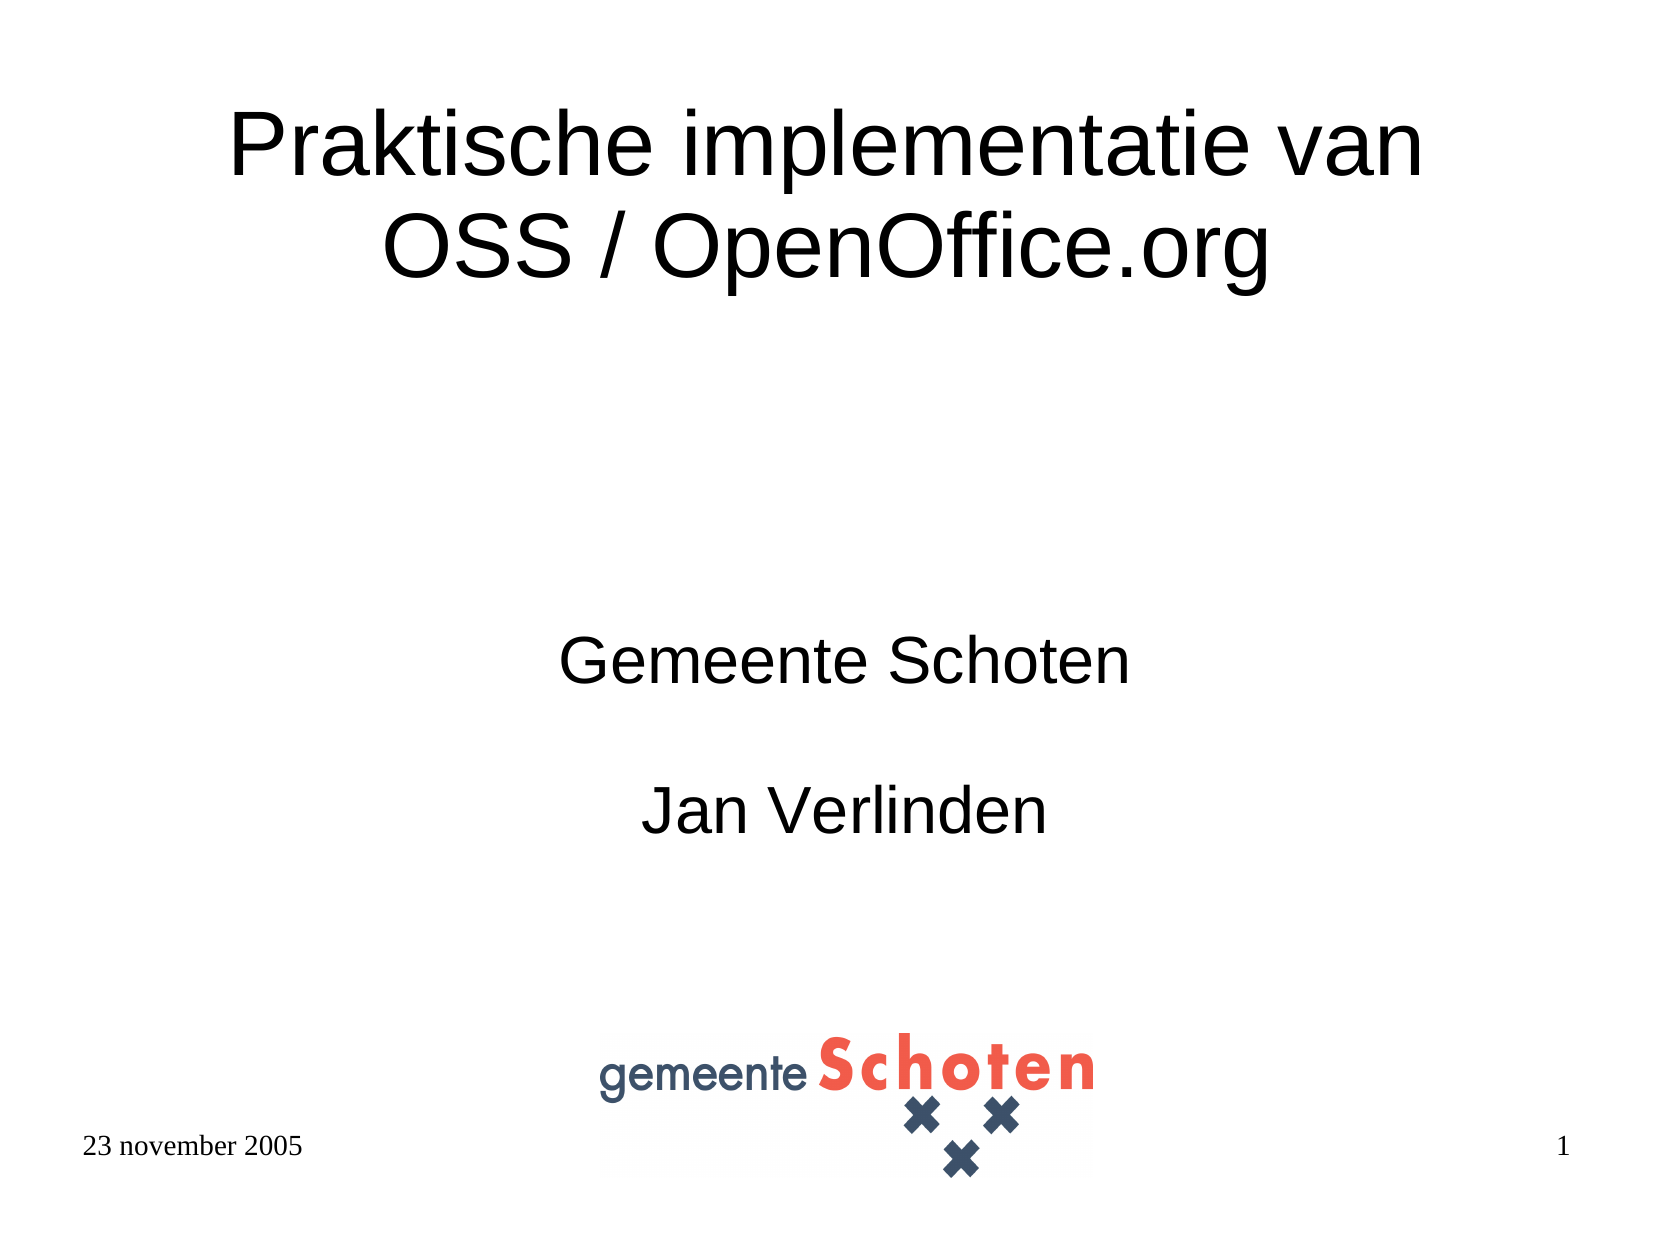

# Praktische implementatie van OSS / OpenOffice.org
Gemeente Schoten
Jan Verlinden
23 november 2005
1